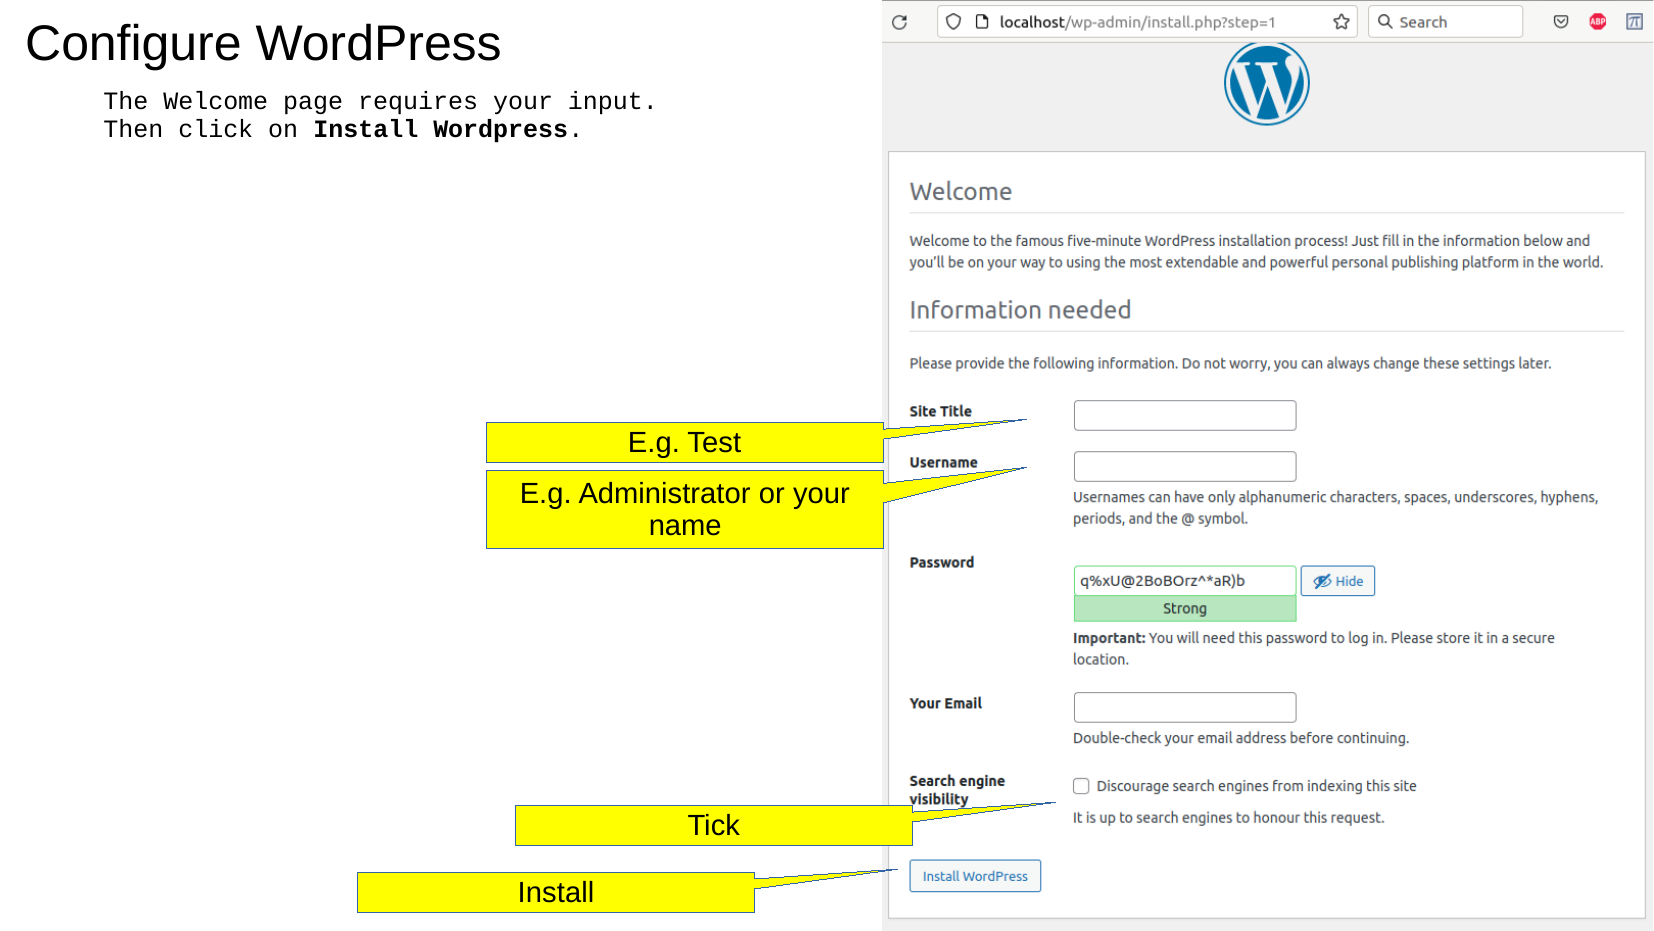

# Configure WordPress
The Welcome page requires your input.
Then click on Install Wordpress.
E.g. Test
E.g. Administrator or your name
Tick
Install